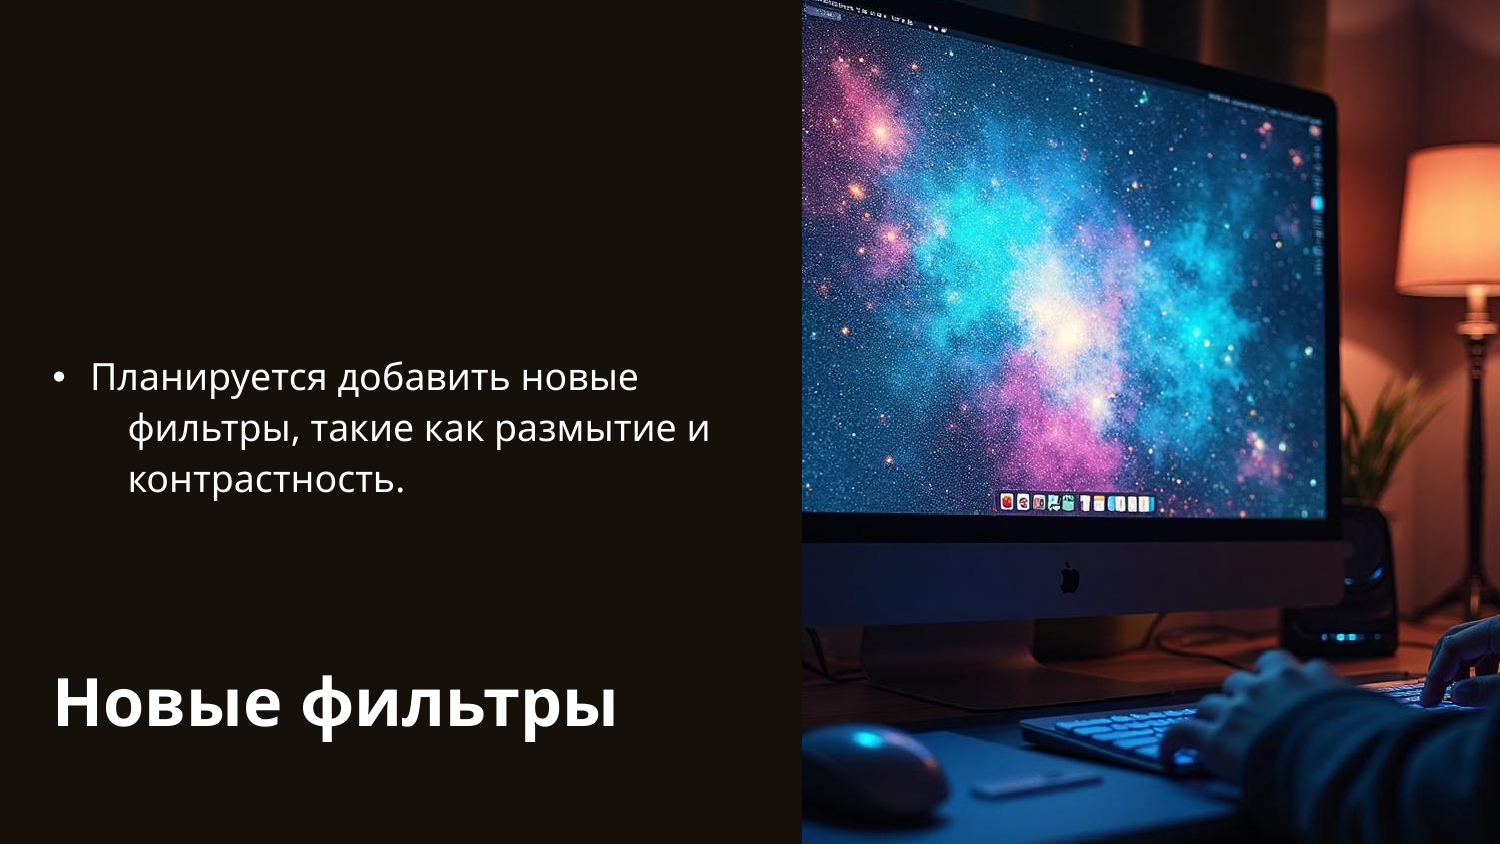

Планируется добавить новые фильтры, такие как размытие и контрастность.
# Новые фильтры